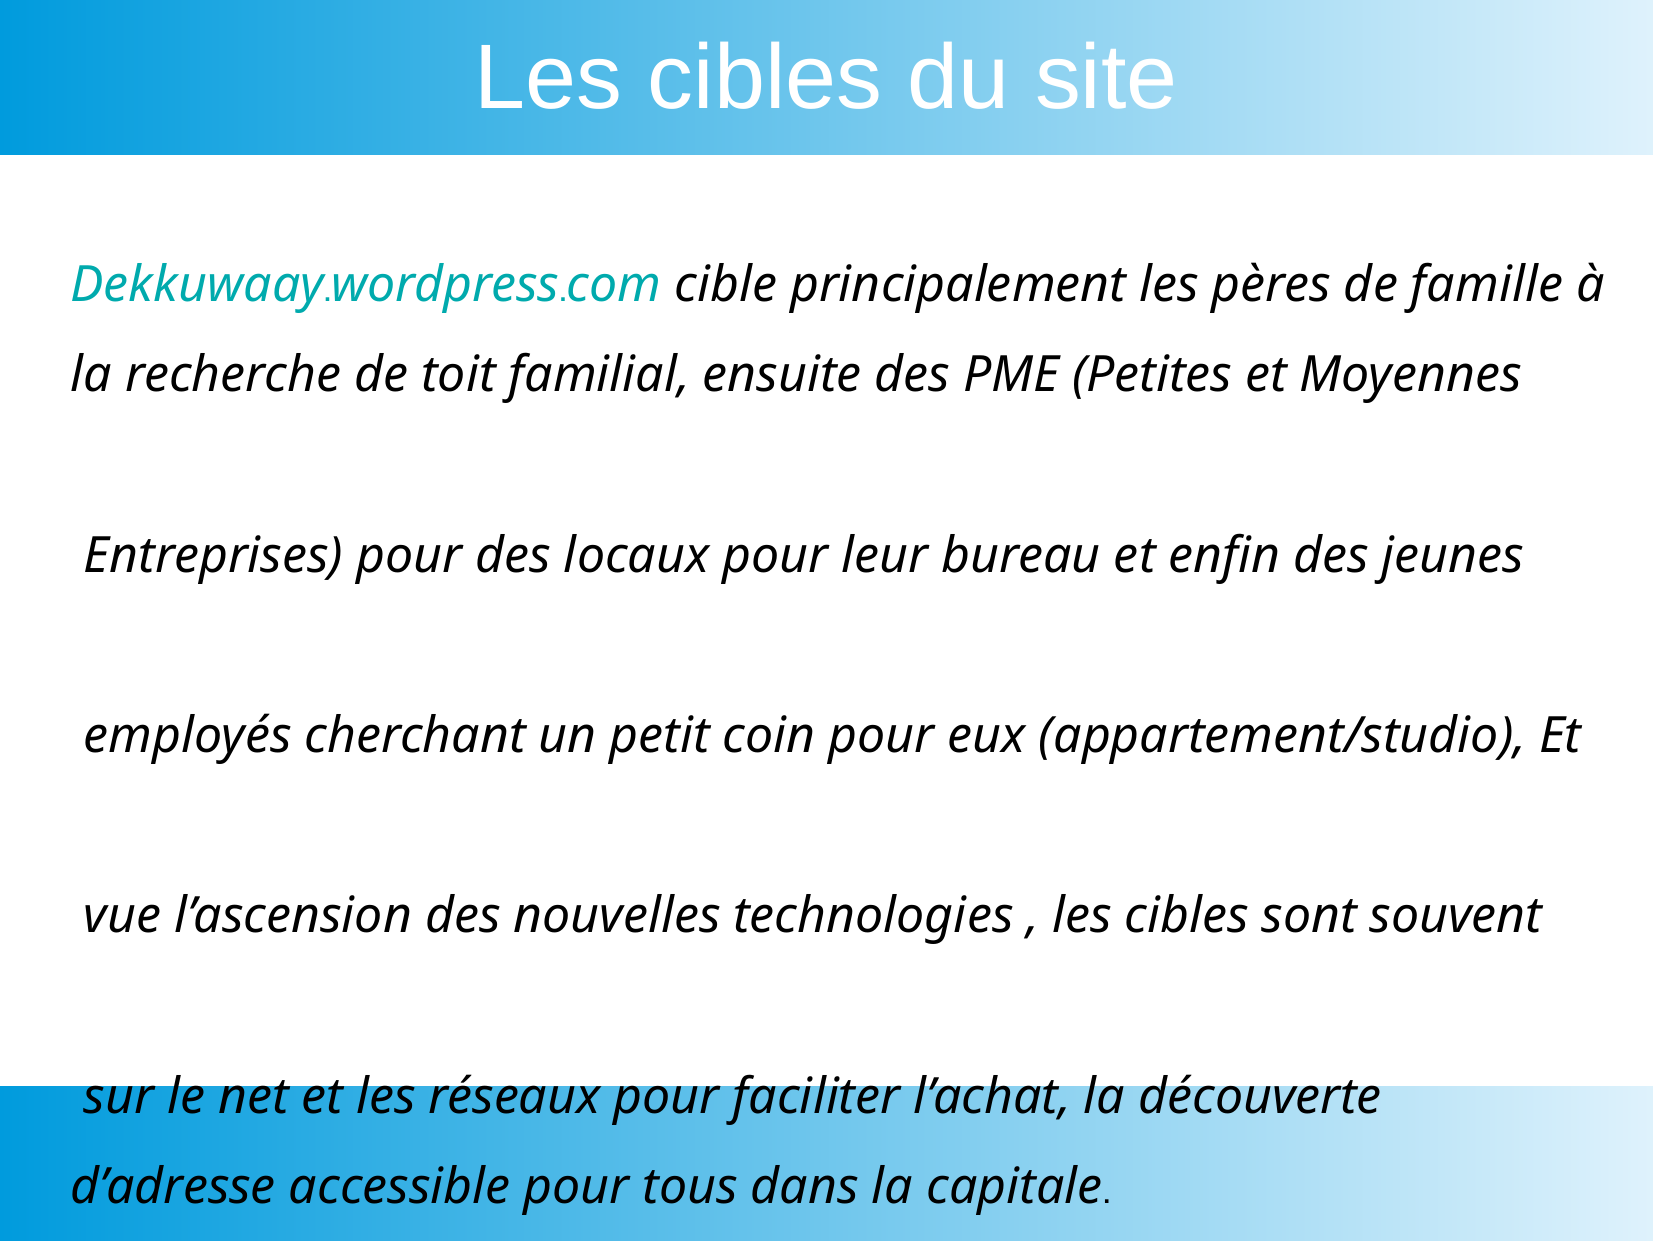

# Les cibles du site
Dekkuwaay.wordpress.com cible principalement les pères de famille à
la recherche de toit familial, ensuite des PME (Petites et Moyennes
 Entreprises) pour des locaux pour leur bureau et enfin des jeunes
 employés cherchant un petit coin pour eux (appartement/studio), Et
 vue l’ascension des nouvelles technologies , les cibles sont souvent
 sur le net et les réseaux pour faciliter l’achat, la découverte
d’adresse accessible pour tous dans la capitale.